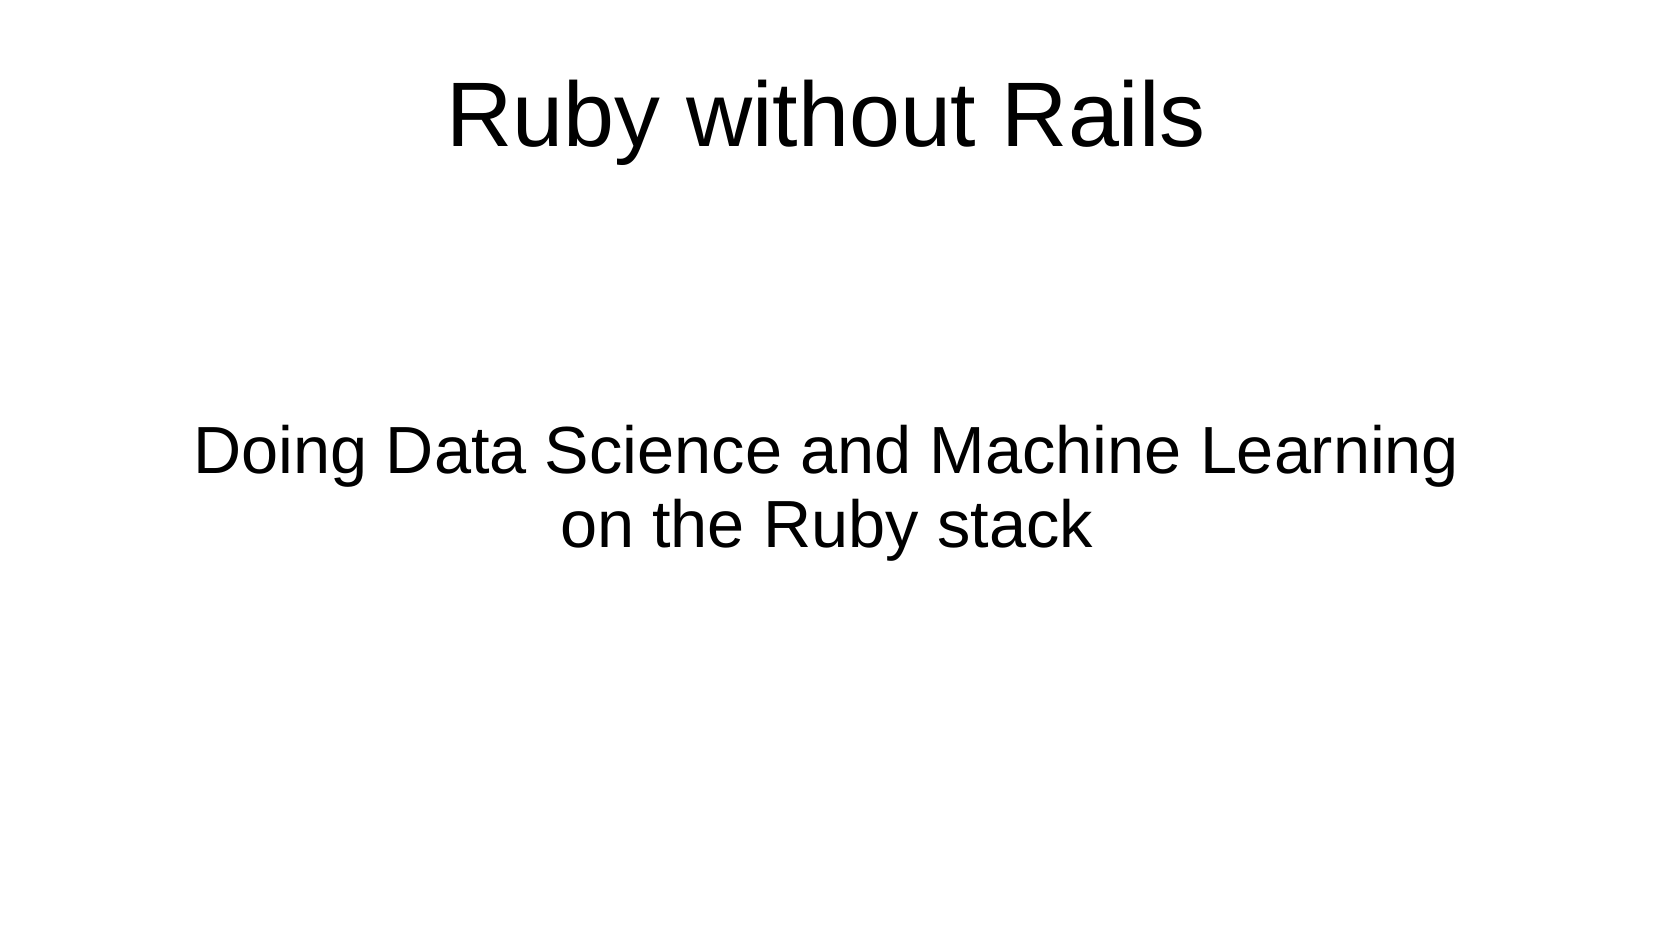

# Ruby without Rails
Doing Data Science and Machine Learning
on the Ruby stack